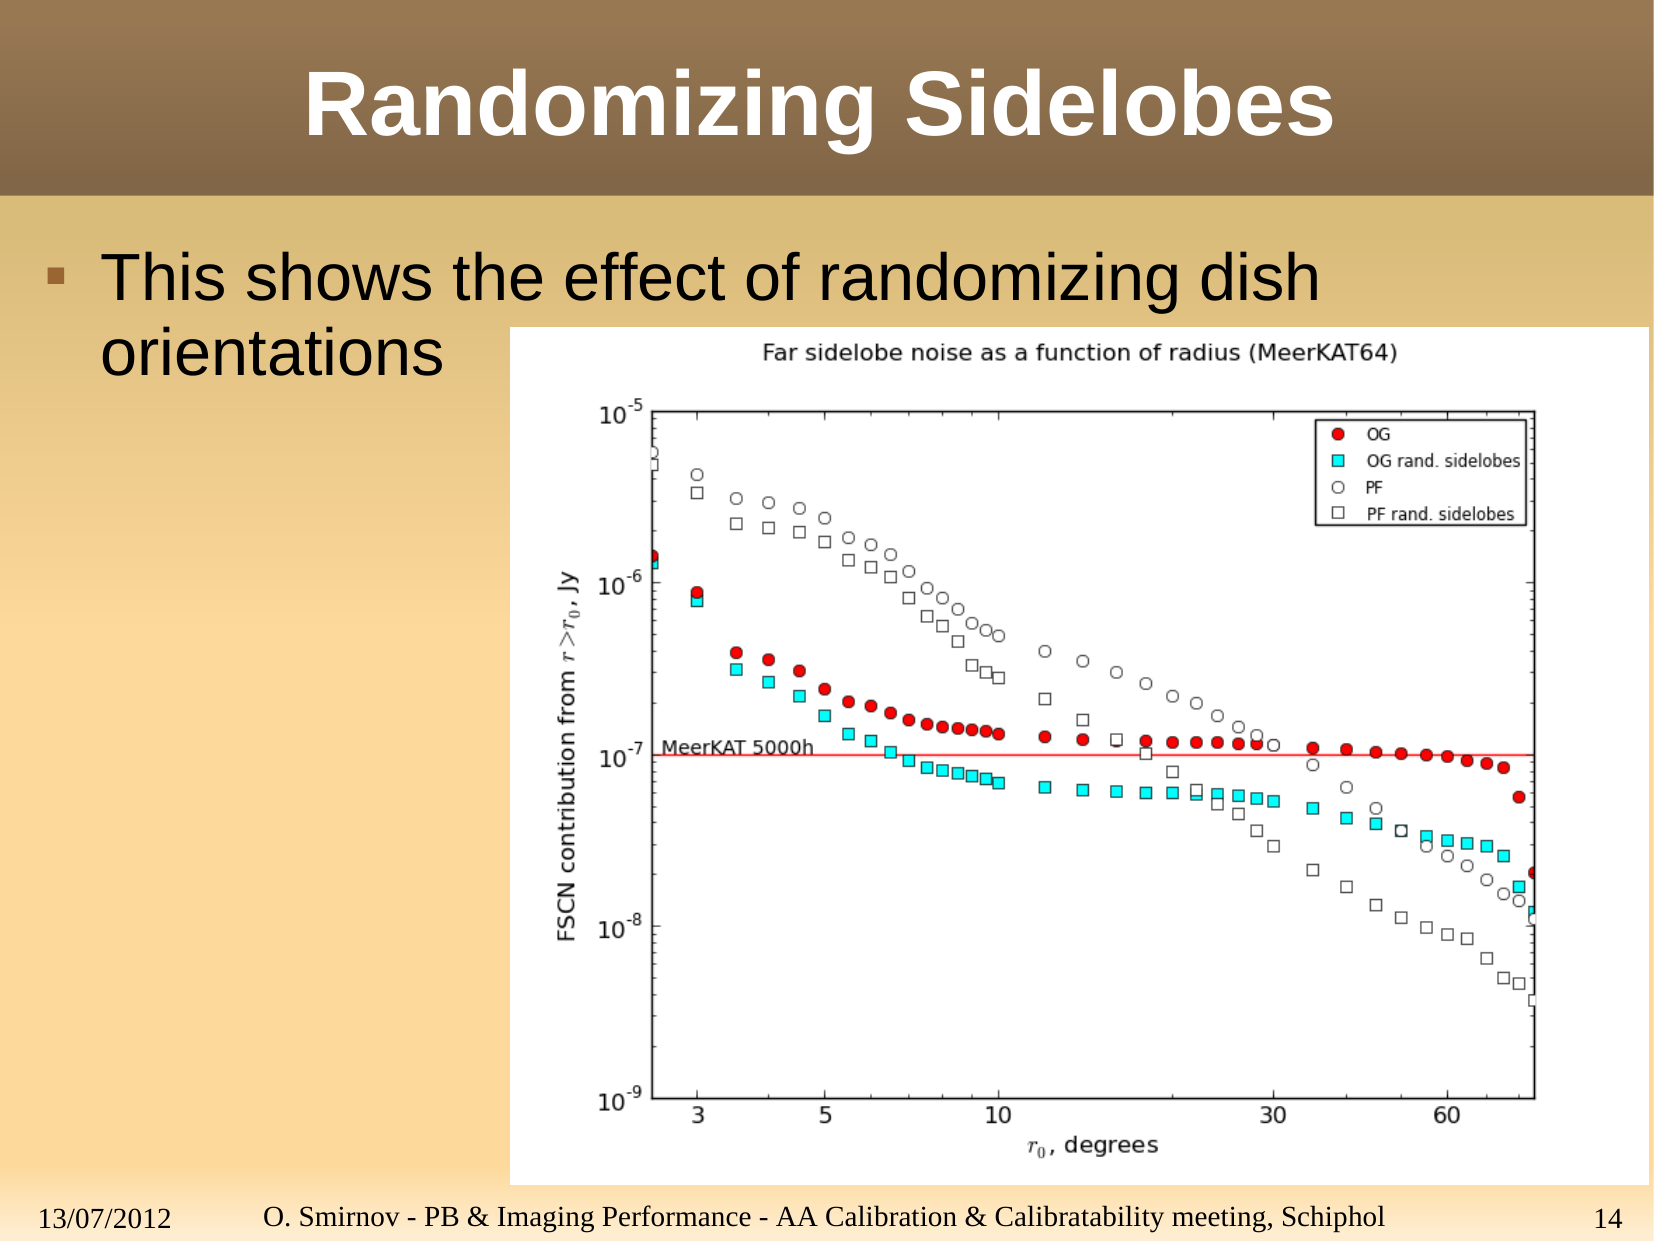

# Randomizing Sidelobes
This shows the effect of randomizing dish orientations
O. Smirnov - PB & Imaging Performance - AA Calibration & Calibratability meeting, Schiphol
13/07/2012
14